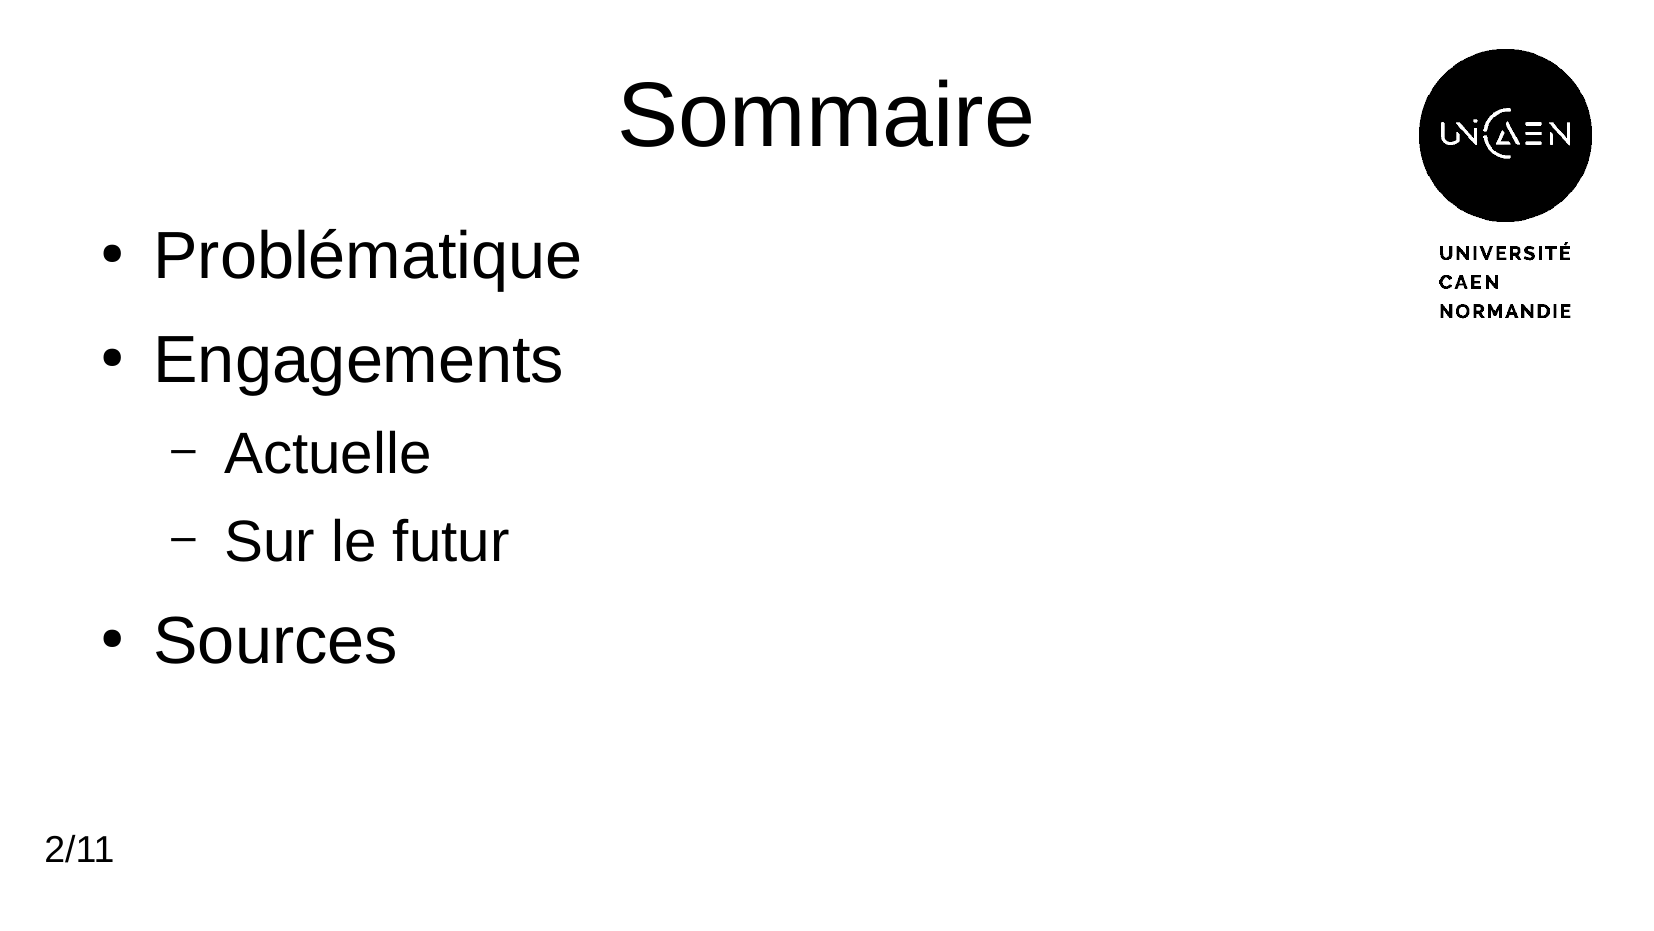

# Sommaire
Problématique
Engagements
Actuelle
Sur le futur
Sources